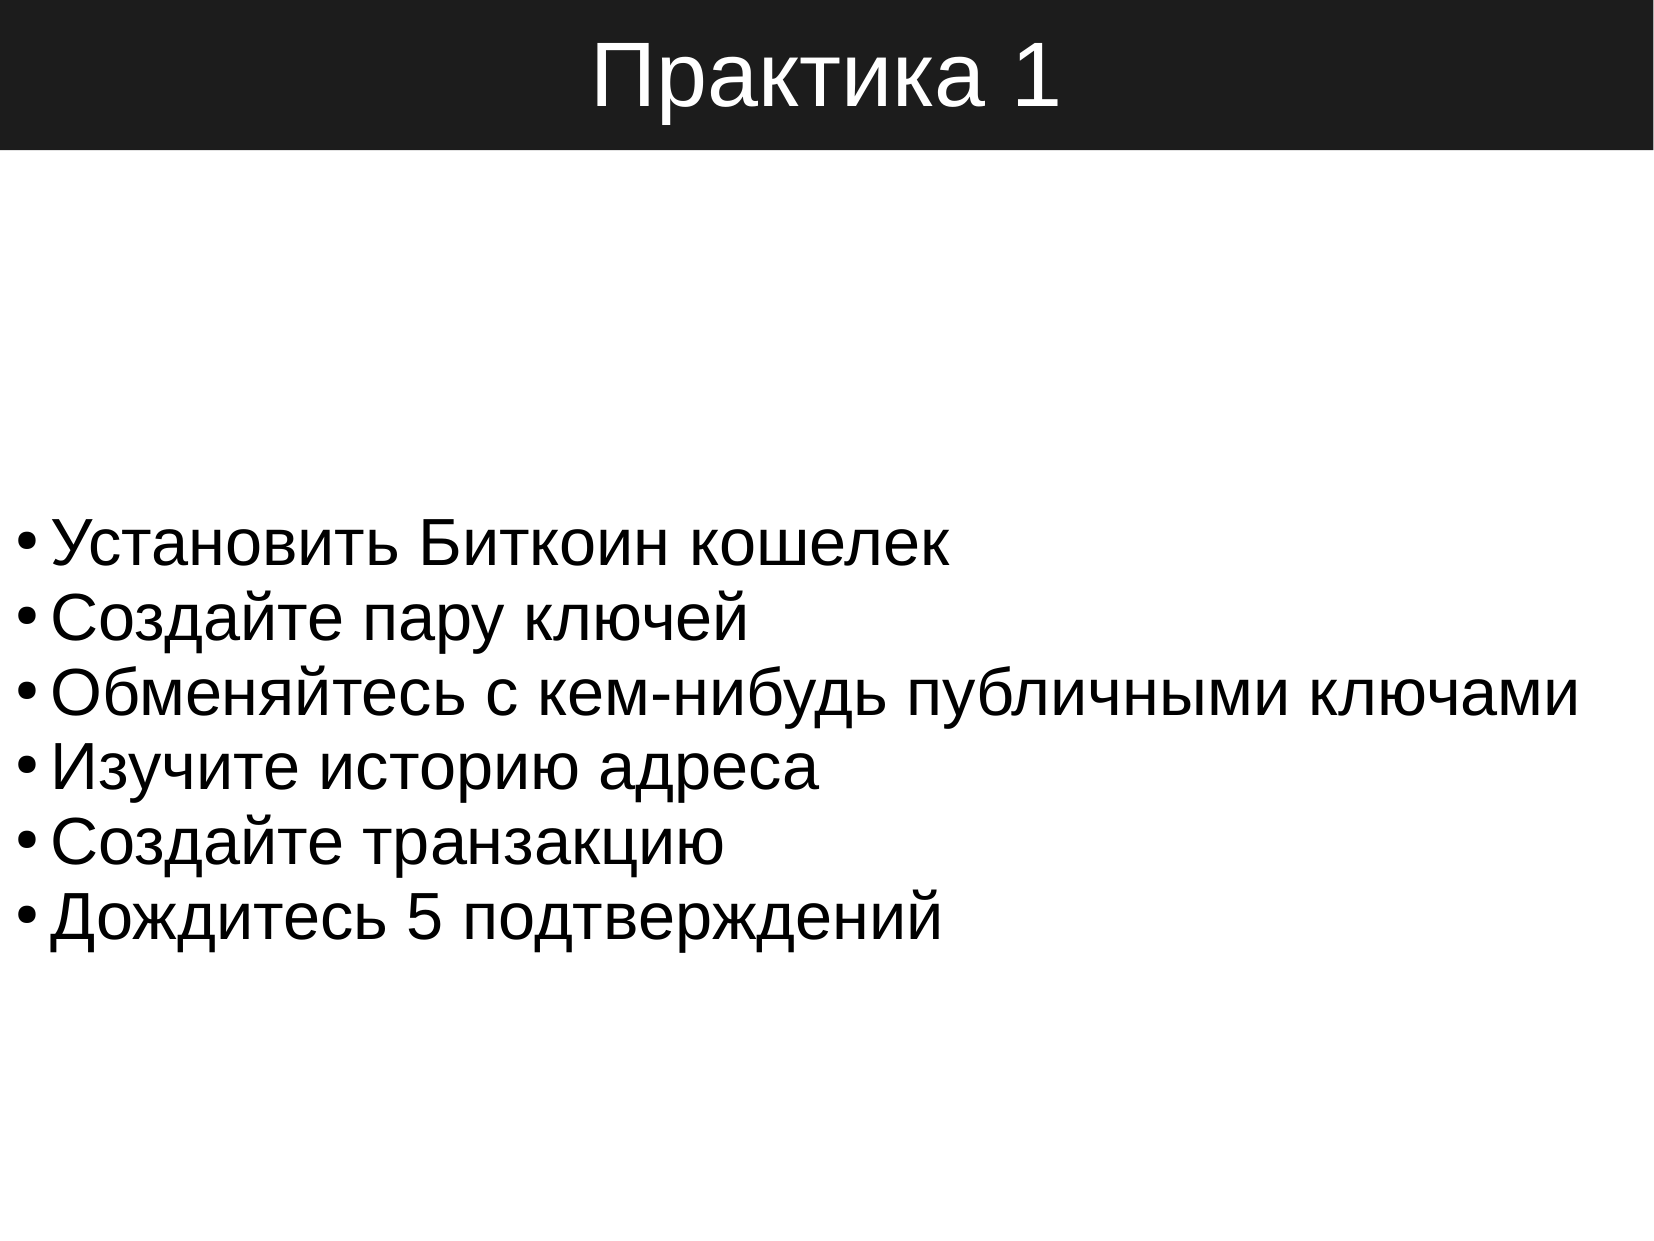

# Практика 1
Установить Биткоин кошелек
Создайте пару ключей
Обменяйтесь с кем-нибудь публичными ключами
Изучите историю адреса
Создайте транзакцию
Дождитесь 5 подтверждений